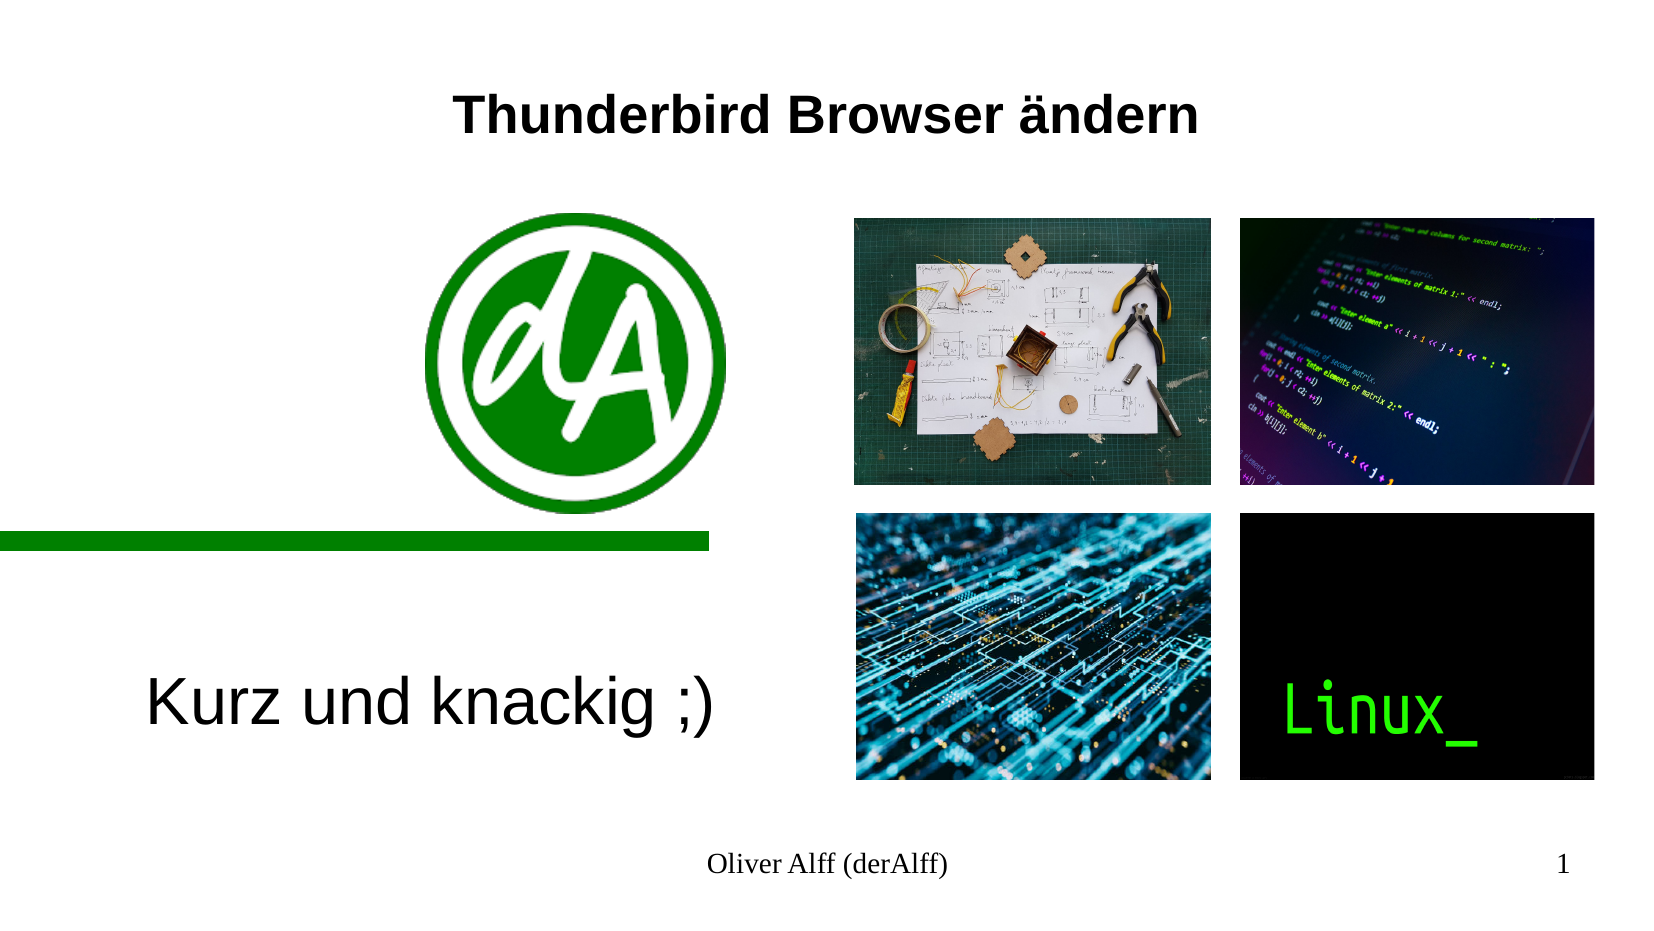

# Thunderbird Browser ändern
Kurz und knackig ;)
Oliver Alff (derAlff)
1